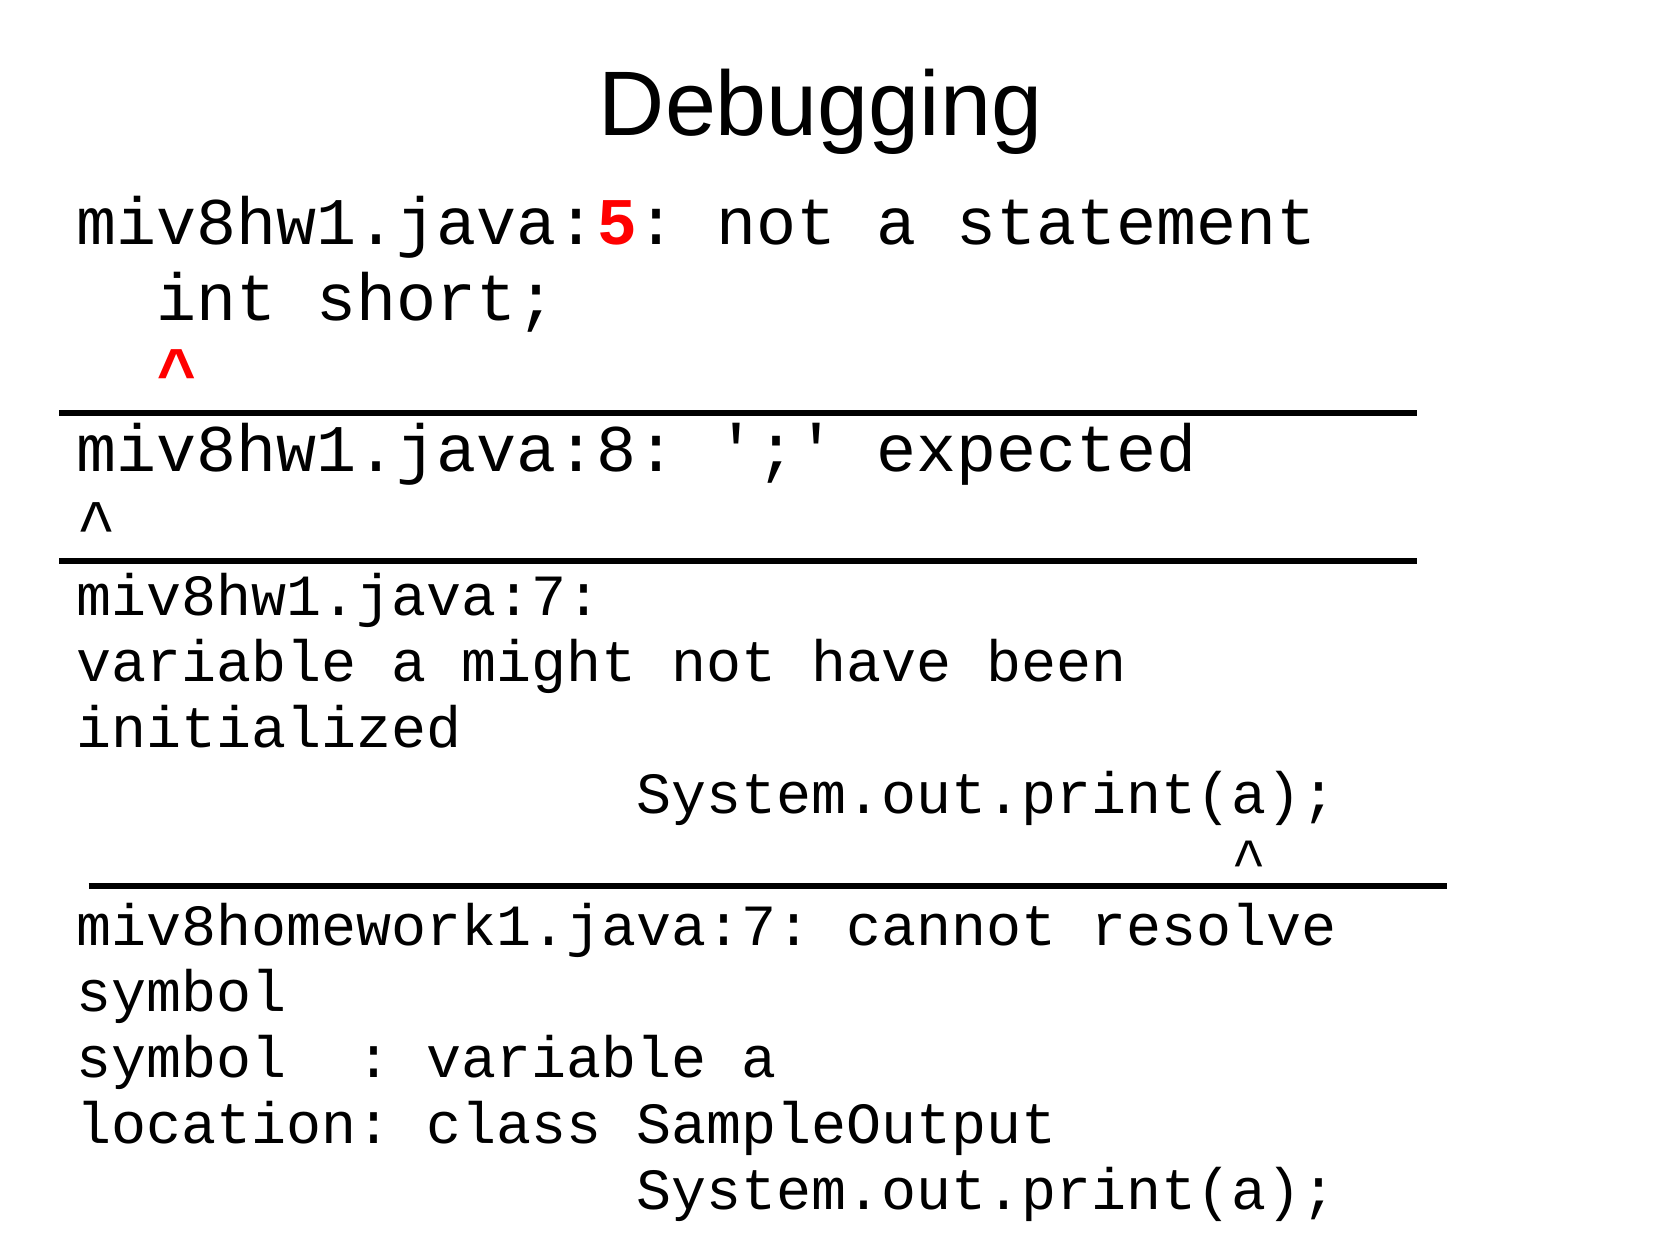

# Debugging
miv8hw1.java:5: not a statement
 int short;
 ^
miv8hw1.java:8: ';' expected
^
miv8hw1.java:7:
variable a might not have been initialized
 System.out.print(a);
 ^
miv8homework1.java:7: cannot resolve symbol
symbol : variable a
location: class SampleOutput
 System.out.print(a);